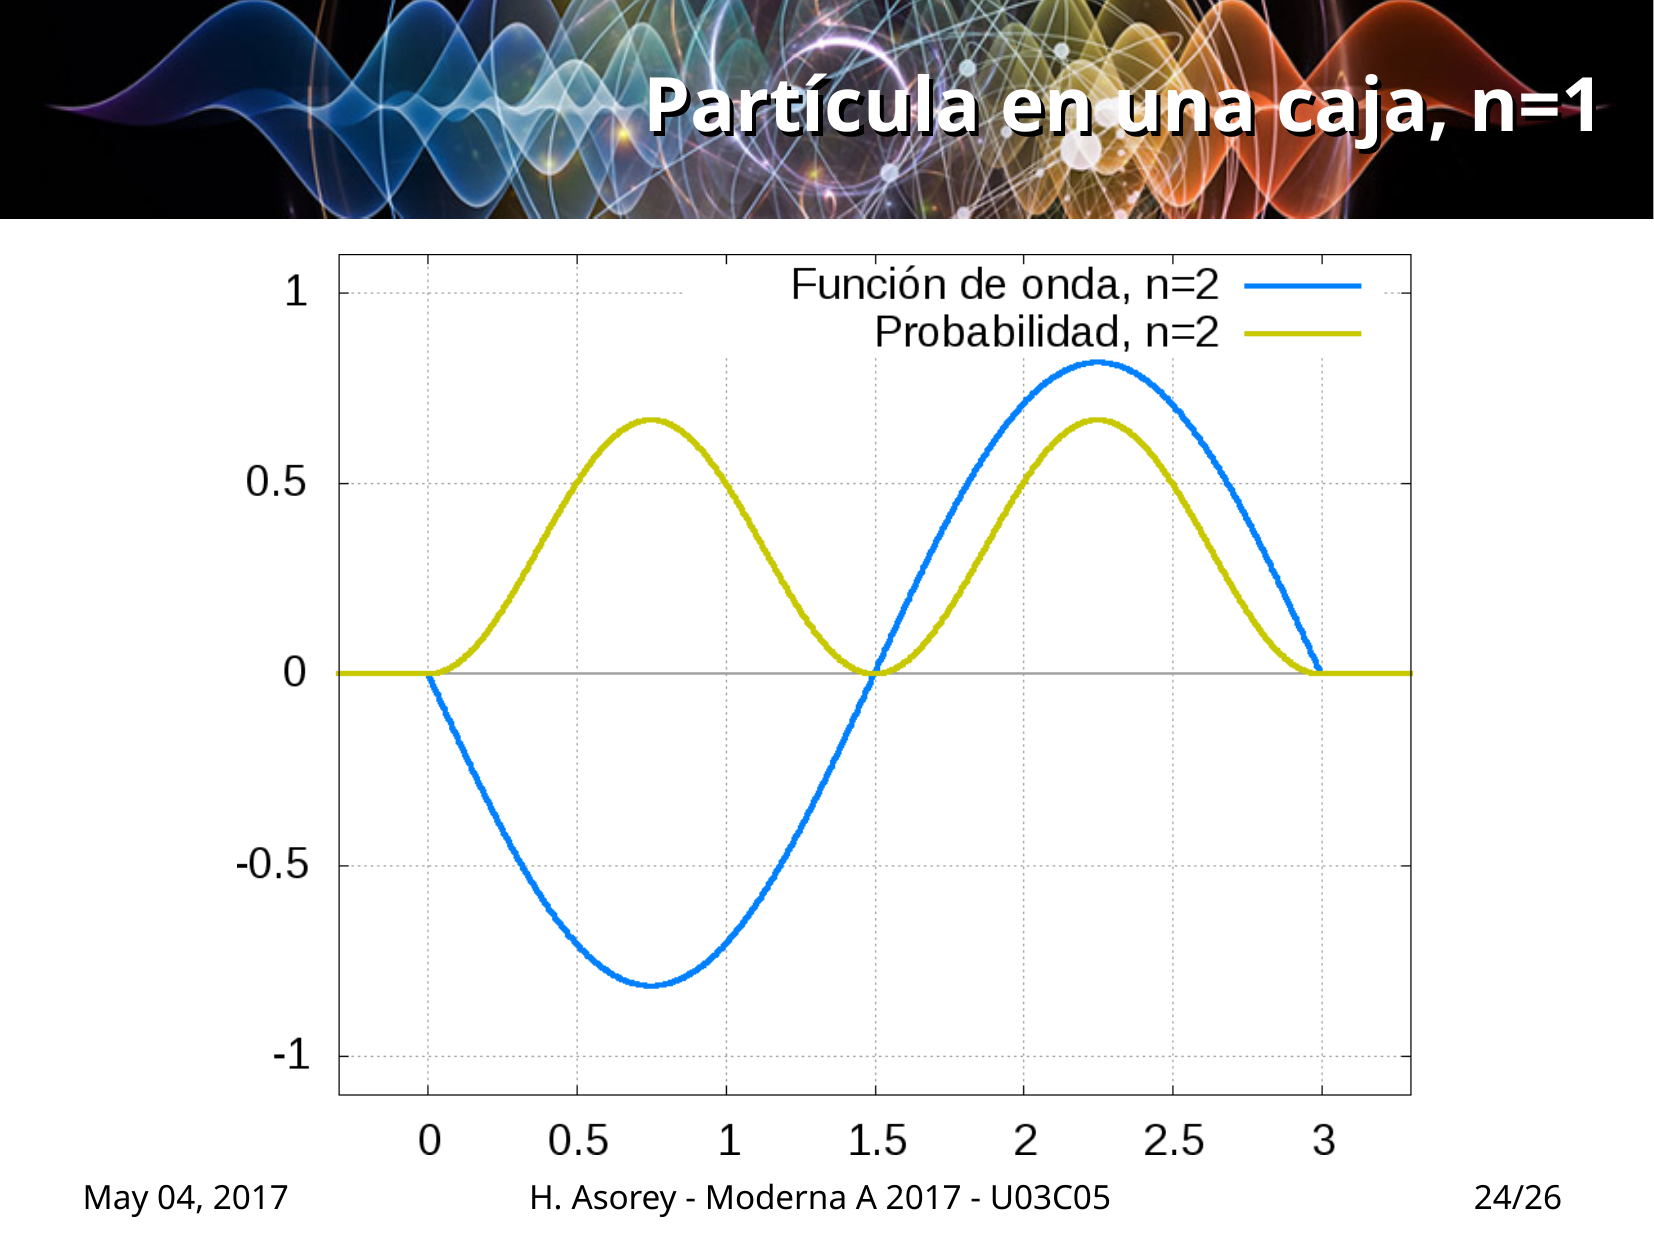

# Partícula en una caja, n=1
May 04, 2017
H. Asorey - Moderna A 2017 - U03C05
24